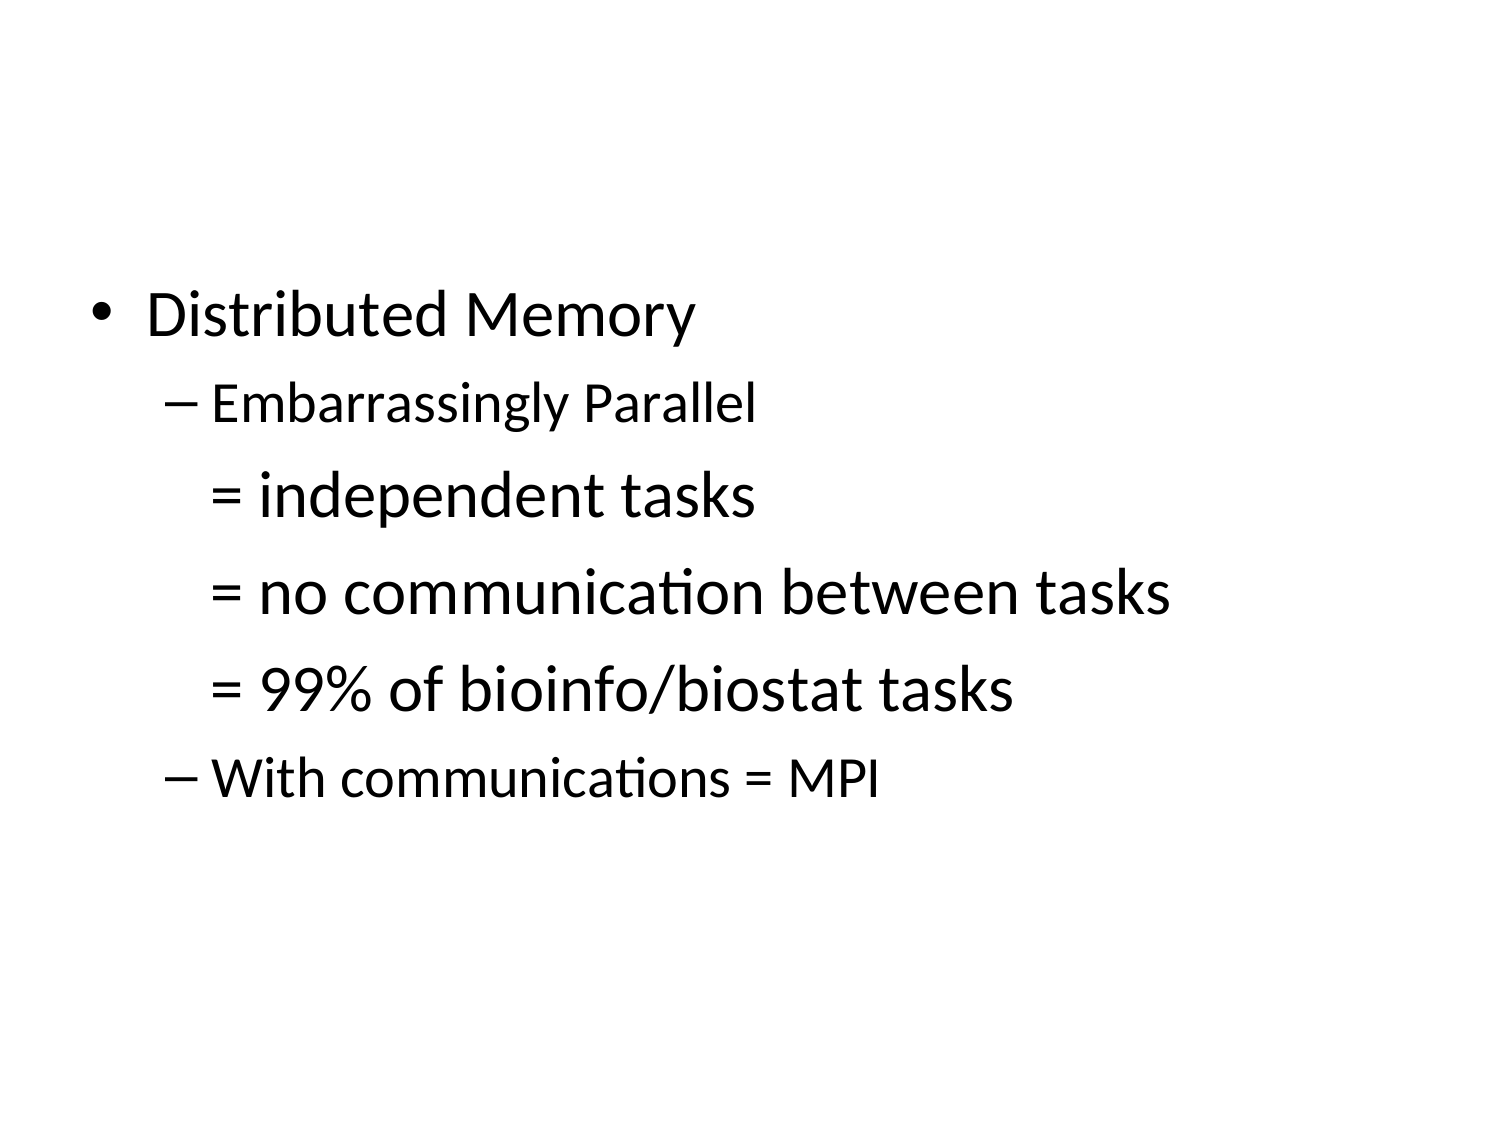

#
Distributed Memory
Embarrassingly Parallel
 = independent tasks
 = no communication between tasks
 = 99% of bioinfo/biostat tasks
With communications = MPI